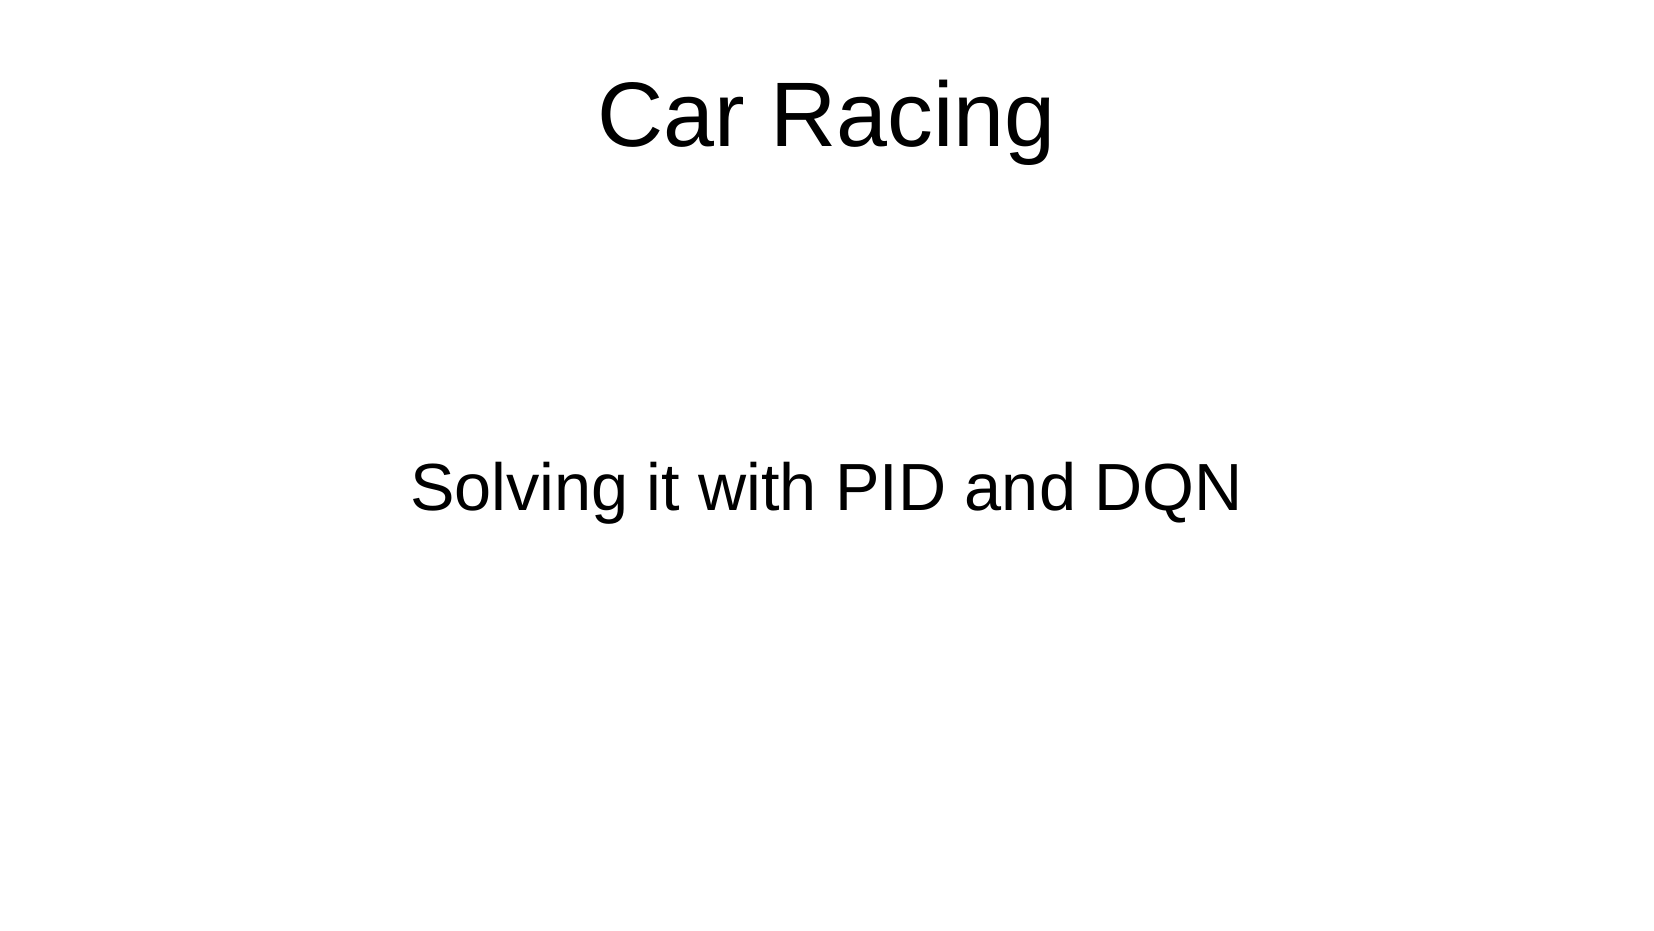

# Car Racing
Solving it with PID and DQN